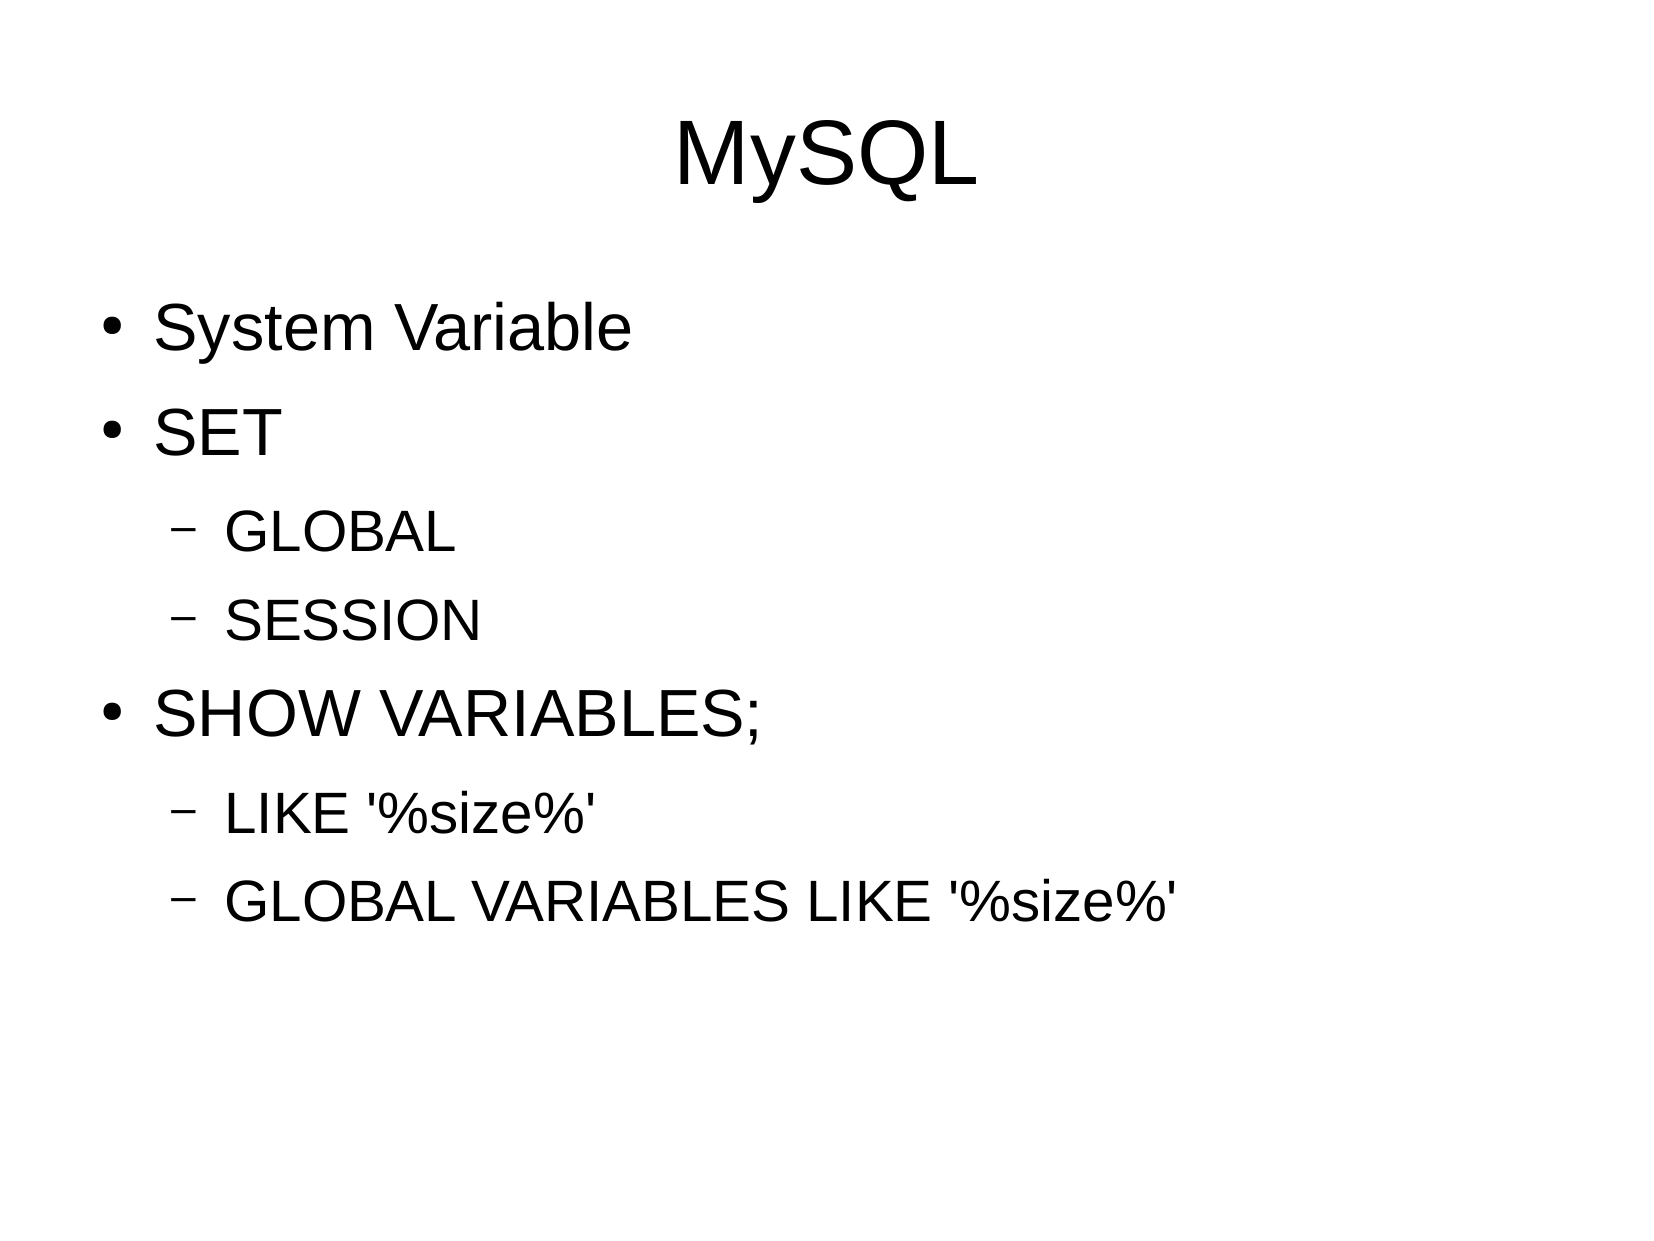

# MySQL
System Variable
SET
GLOBAL
SESSION
SHOW VARIABLES;
LIKE '%size%'
GLOBAL VARIABLES LIKE '%size%'